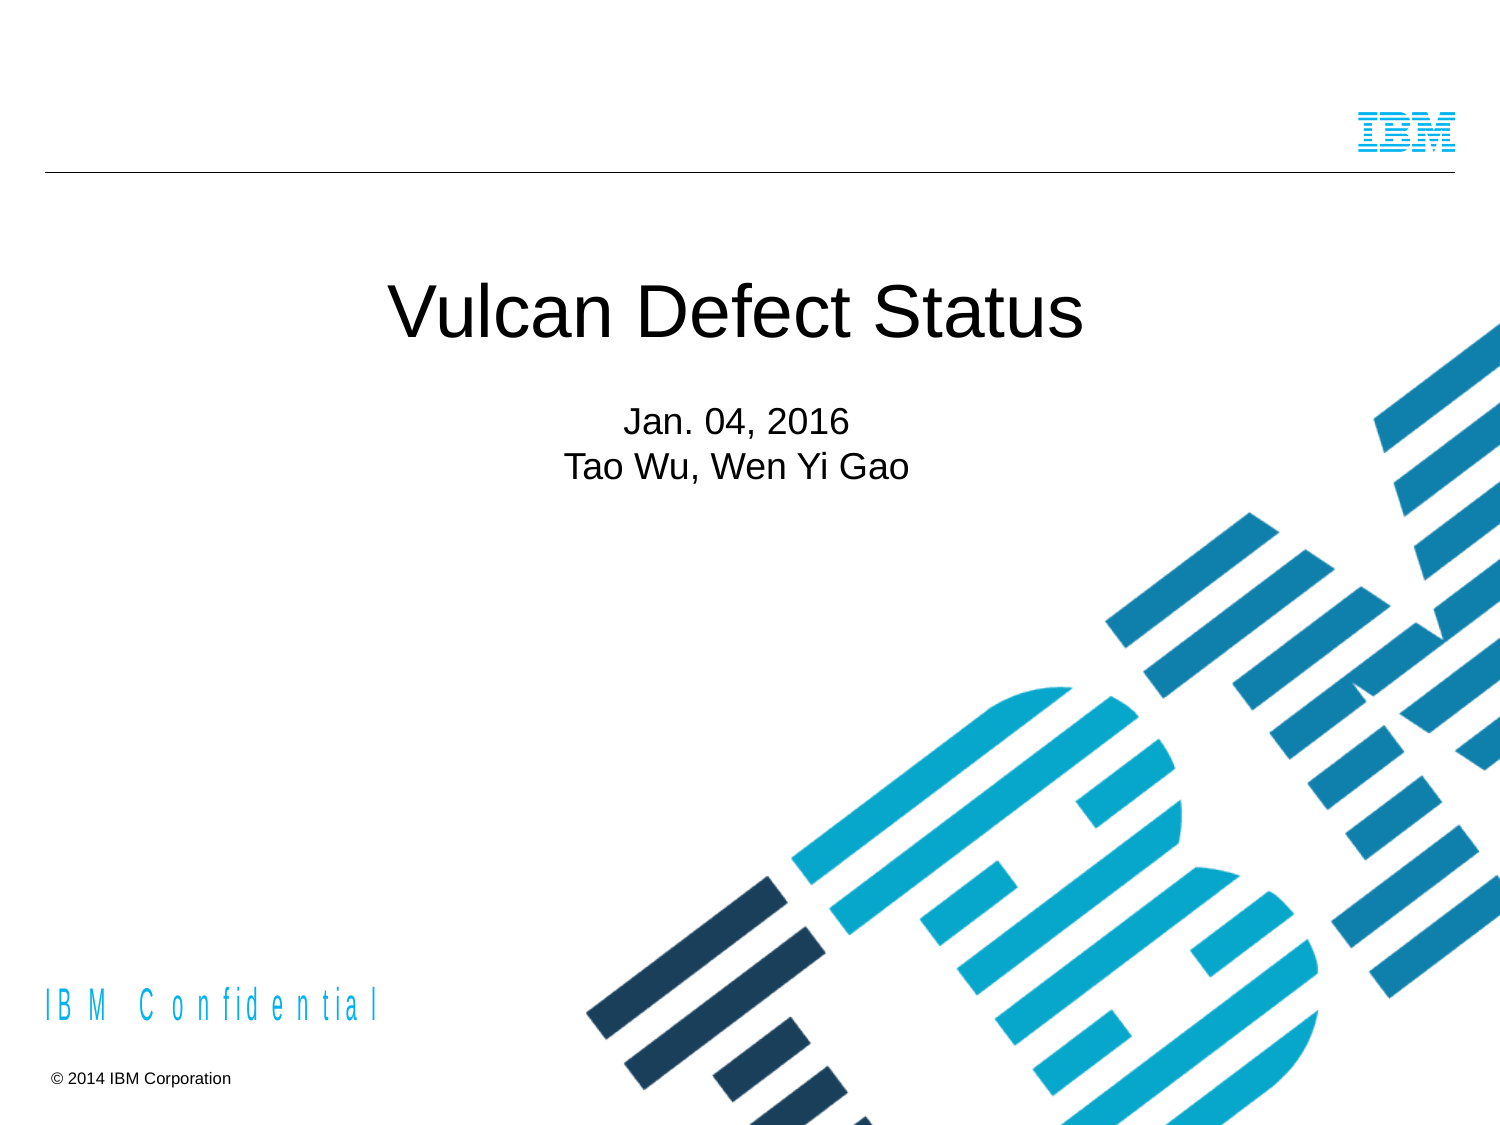

# Vulcan Defect Status Jan. 04, 2016 Tao Wu, Wen Yi Gao